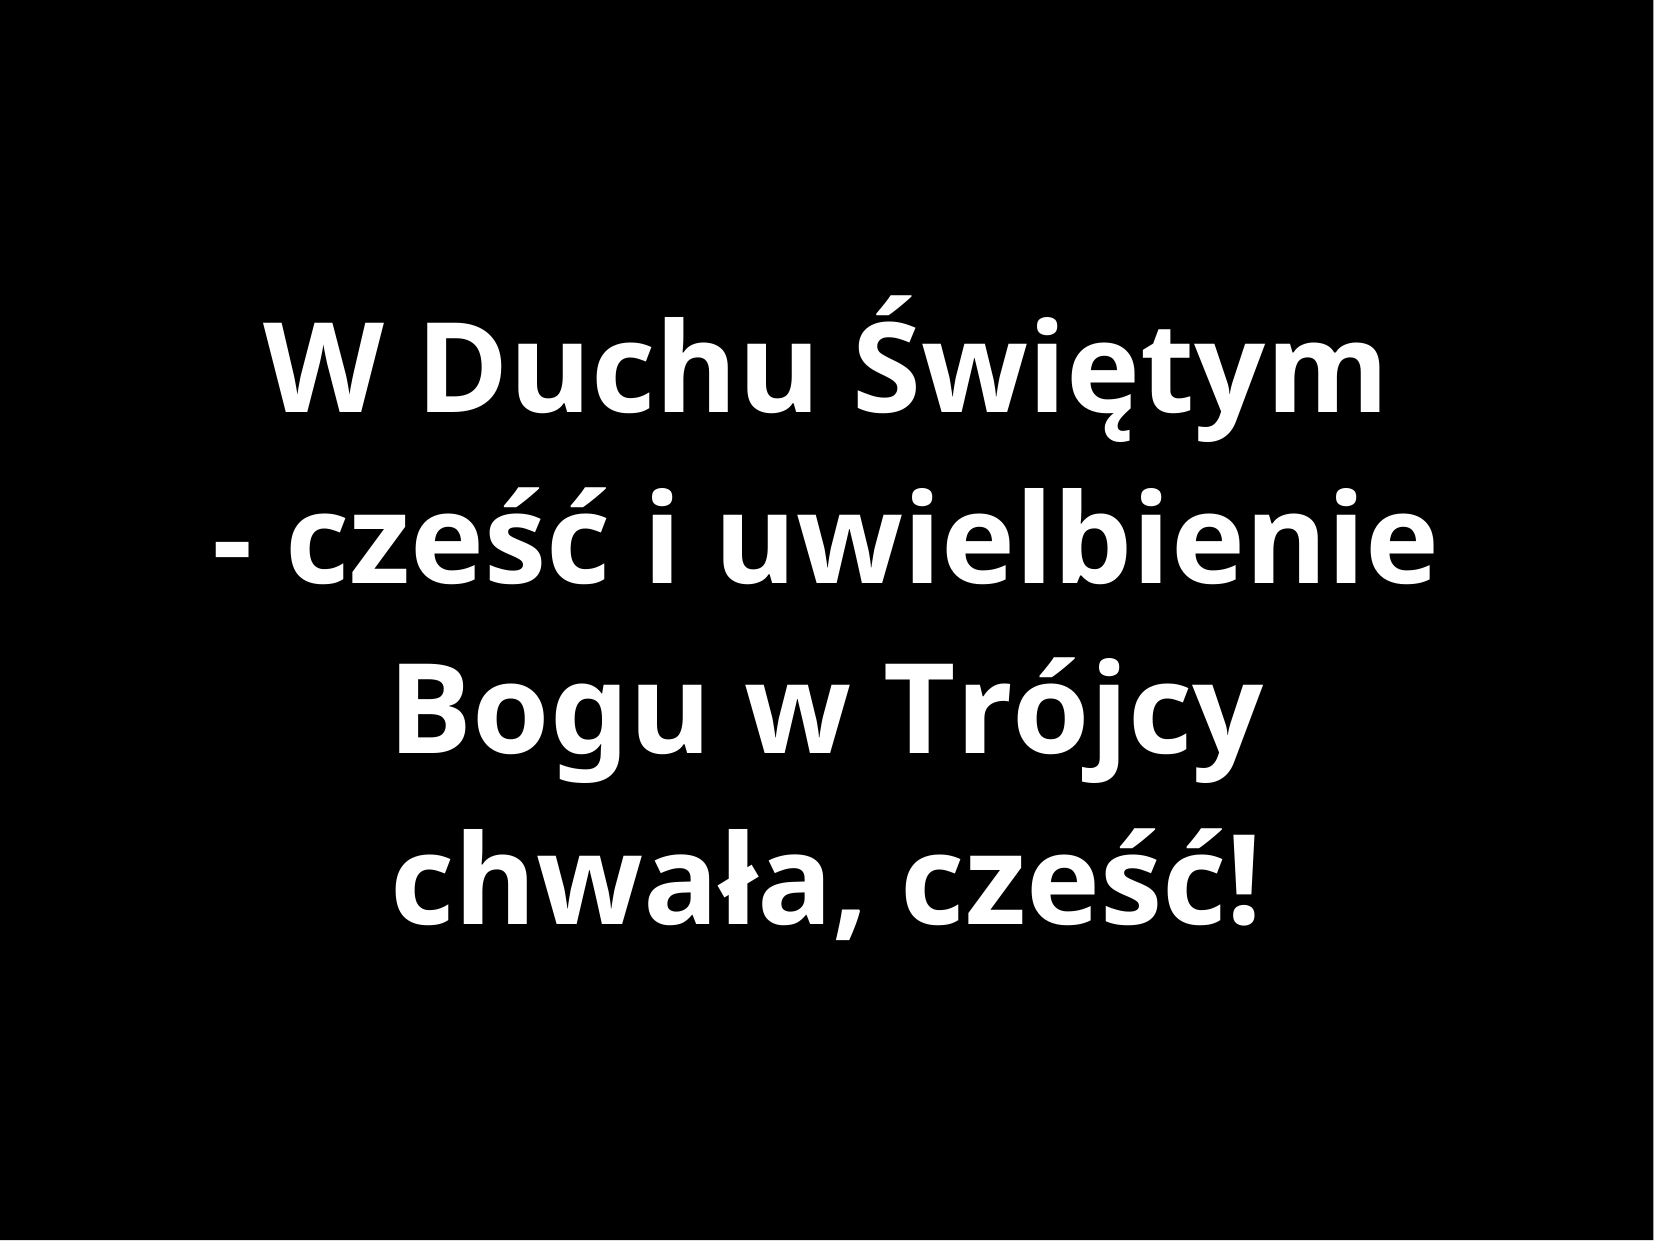

# W Duchu Świętym - cześć i uwielbienie Bogu w Trójcy chwała, cześć!